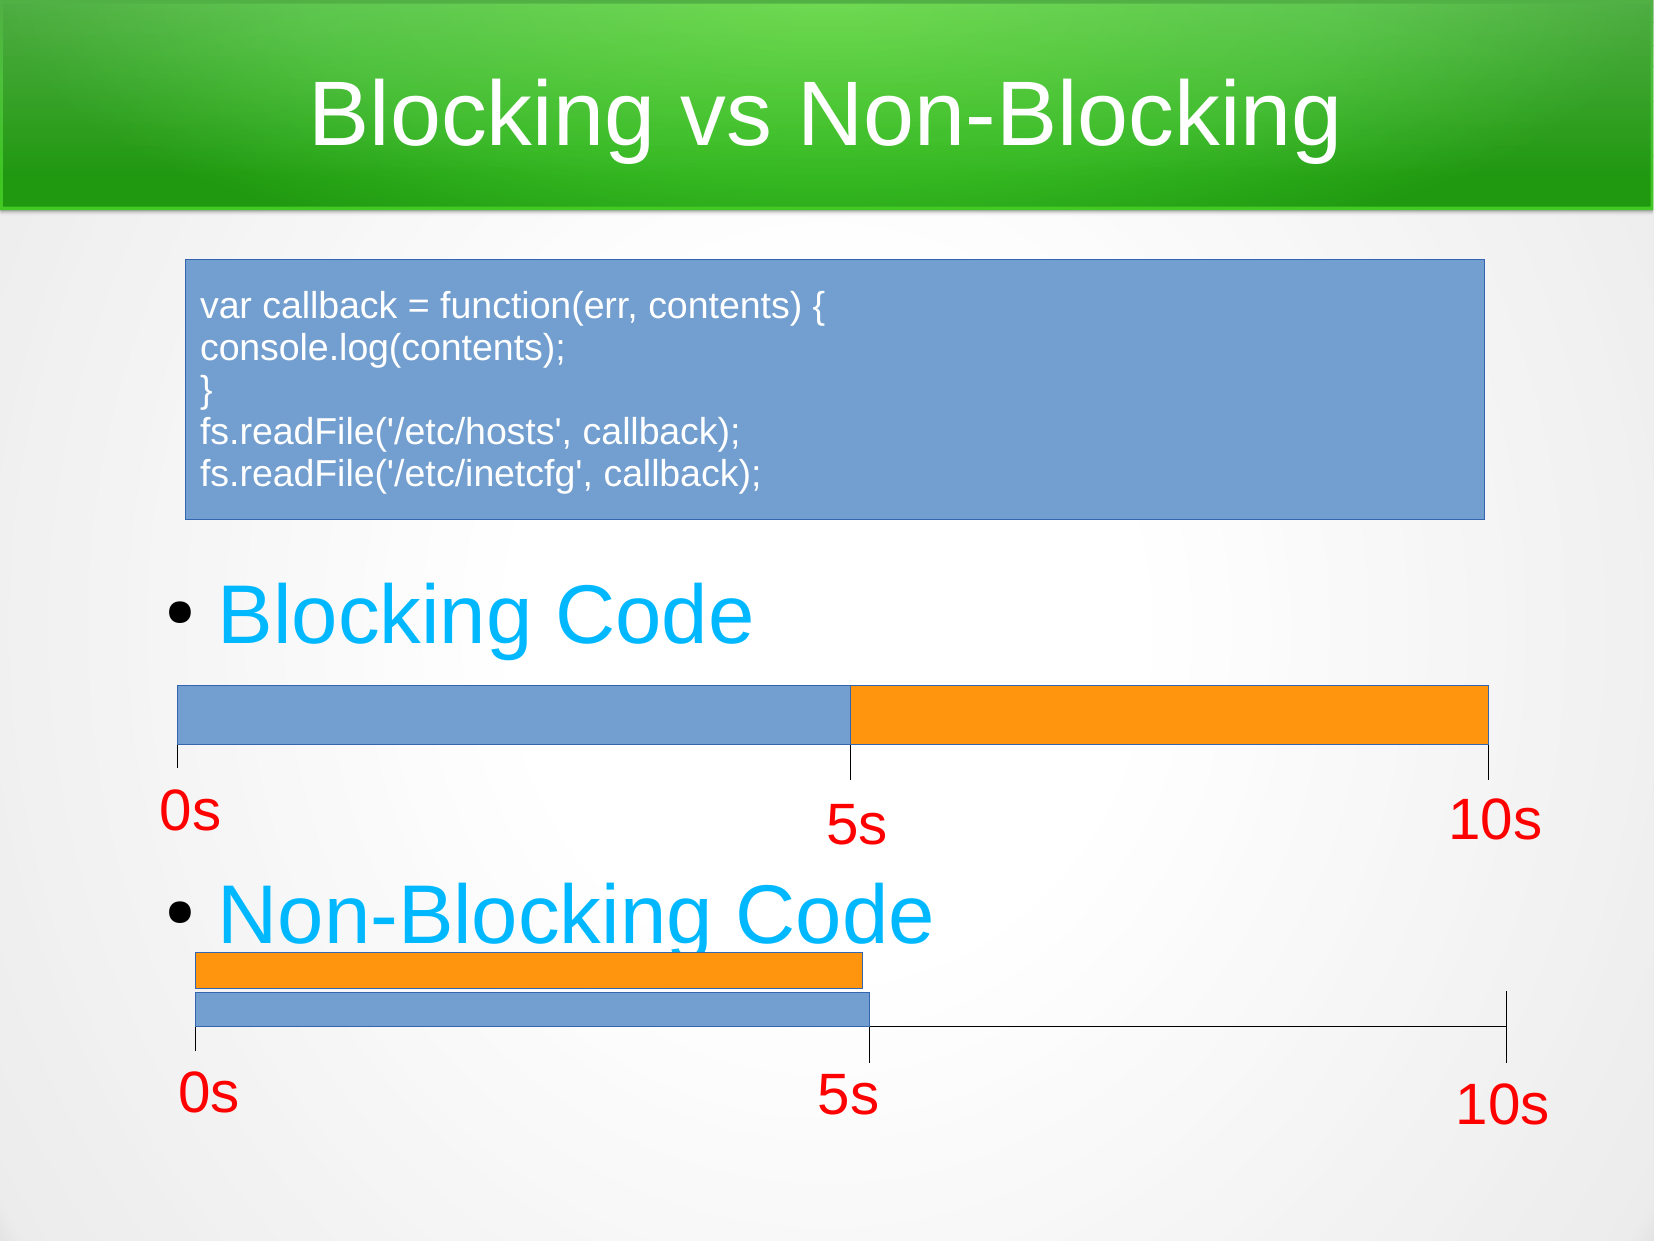

# Blocking vs Non-Blocking
var callback = function(err, contents) {
console.log(contents);
}
fs.readFile('/etc/hosts', callback);
fs.readFile('/etc/inetcfg', callback);
 Blocking Code
0s
10s
5s
 Non-Blocking Code
0s
5s
10s